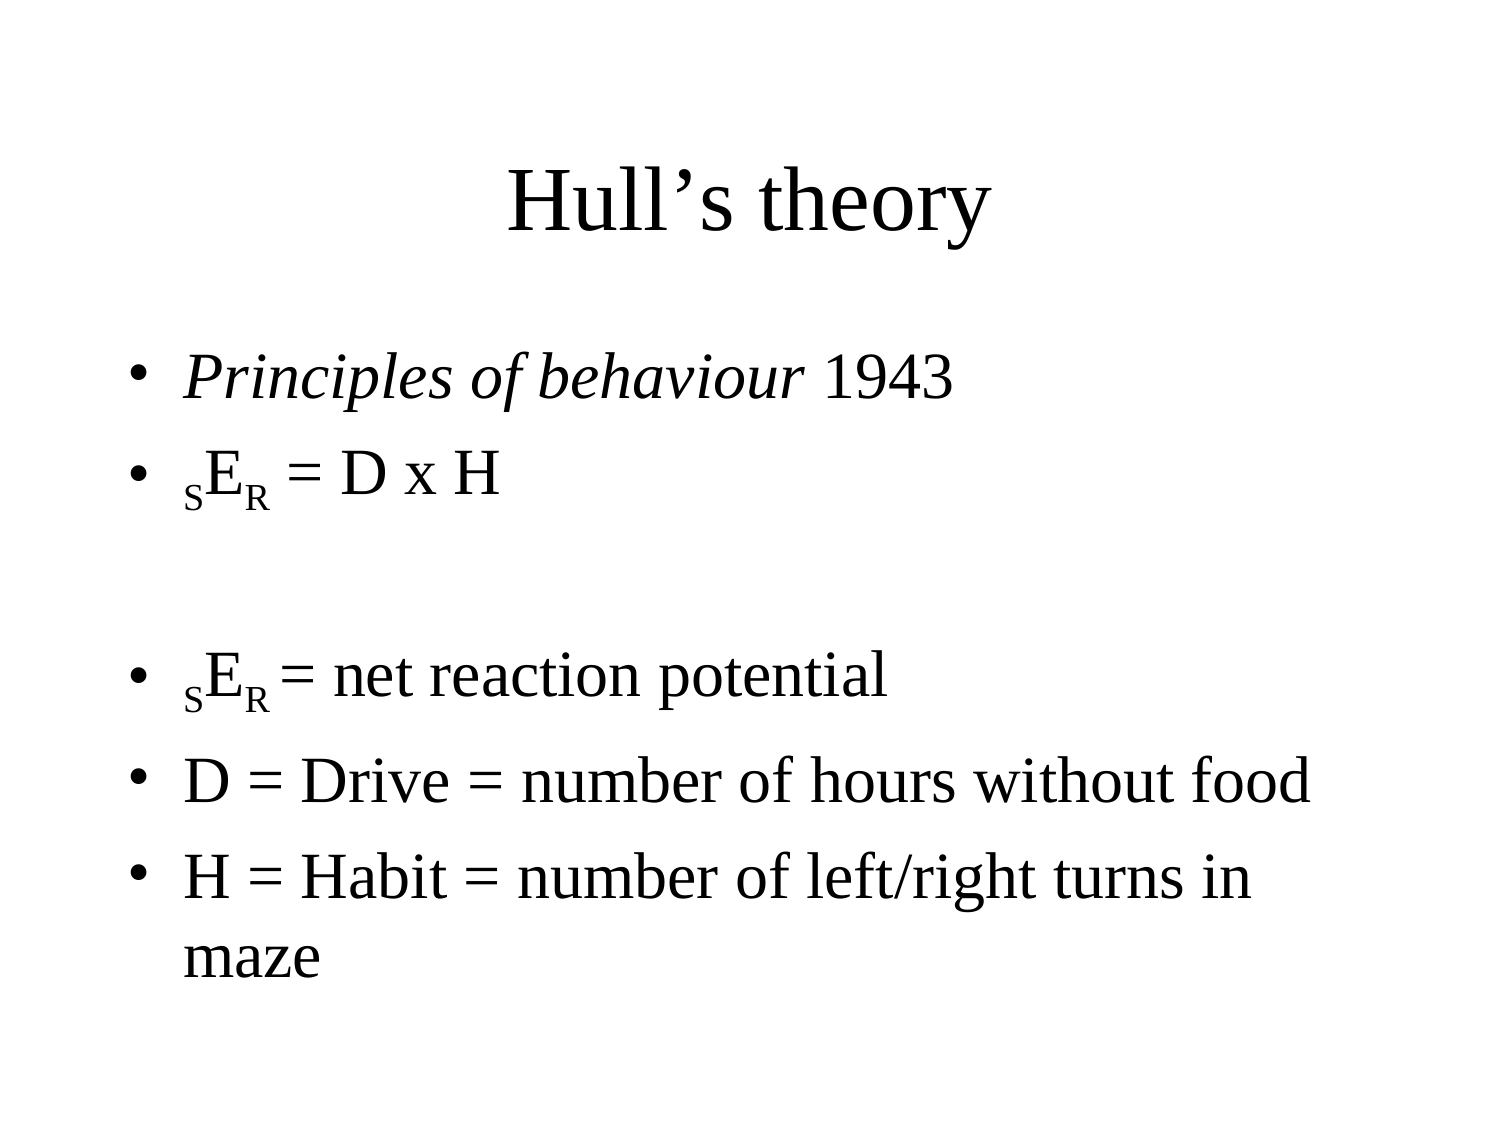

# Hull’s theory
Principles of behaviour 1943
SER = D x H
SER = net reaction potential
D = Drive = number of hours without food
H = Habit = number of left/right turns in maze